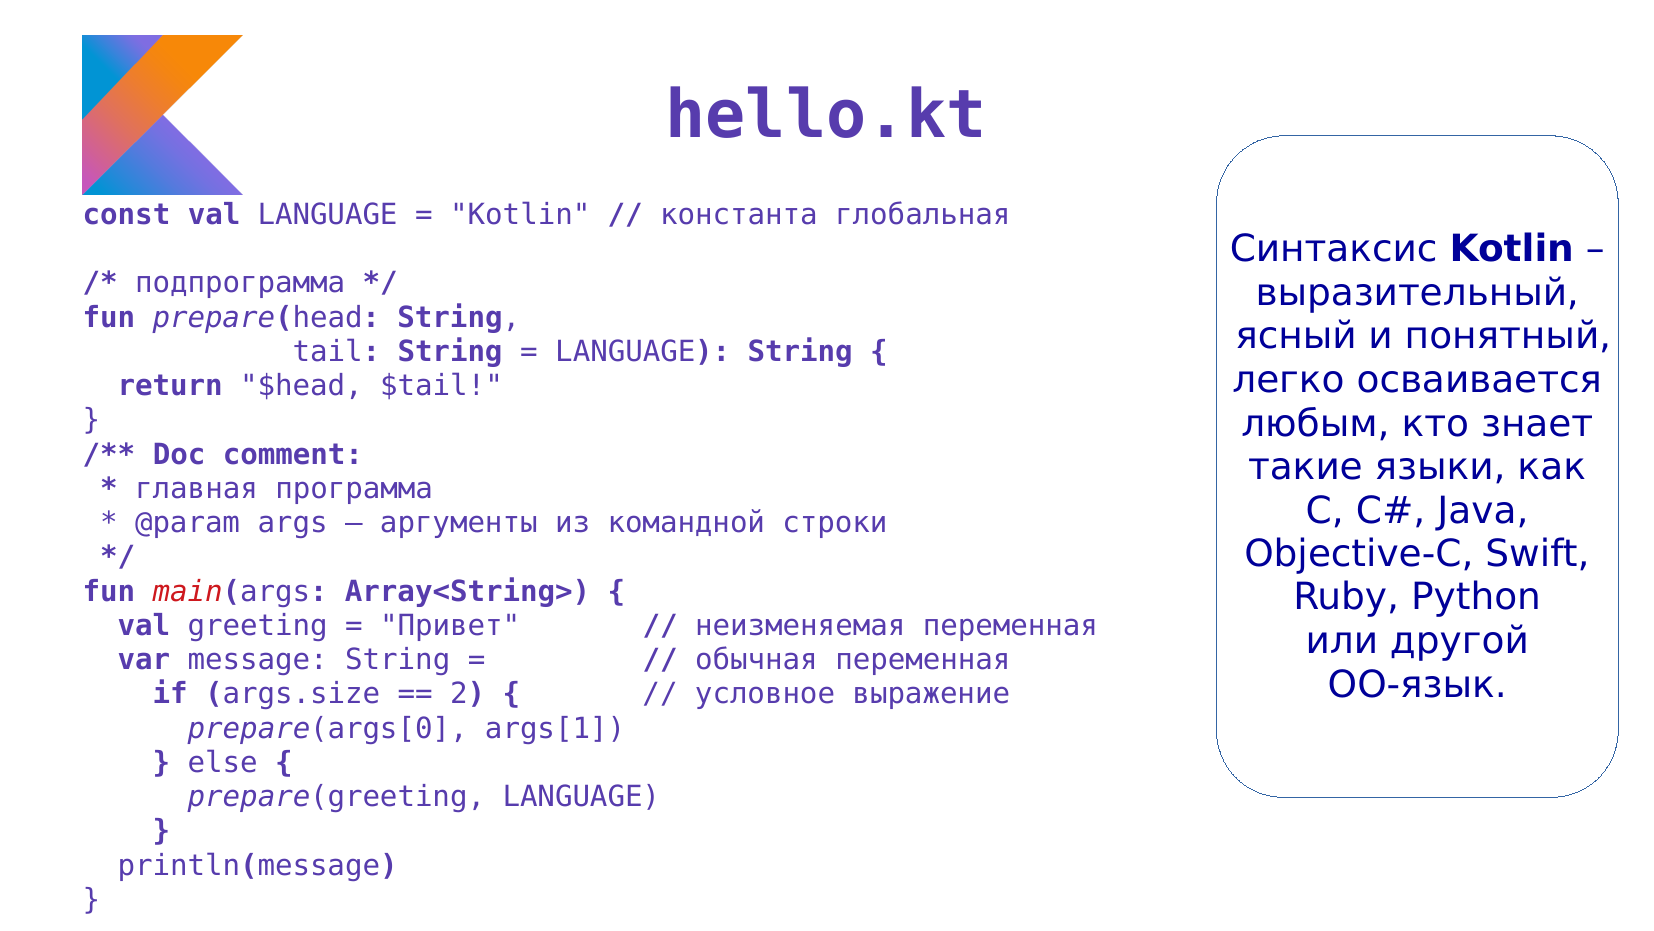

# hello.kt
Синтаксис Kotlin –
выразительный,
 ясный и понятный,
легко осваивается
любым, кто знает
такие языки, как
C, C#, Java,
Objective-C, Swift,
Ruby, Python
или другой
ОО-язык.
const val LANGUAGE = "Kotlin" // константа глобальная
/* подпрограмма */
fun prepare(head: String,
 tail: String = LANGUAGE): String {
 return "$head, $tail!"
}
/** Doc comment:
 * главная программа
 * @param args — аргументы из командной строки
 */
fun main(args: Array<String>) {
 val greeting = "Привет" // неизменяемая переменная
 var message: String = // обычная переменная
 if (args.size == 2) { // условное выражение
 prepare(args[0], args[1])
 } else {
 prepare(greeting, LANGUAGE)
 }
 println(message)
}